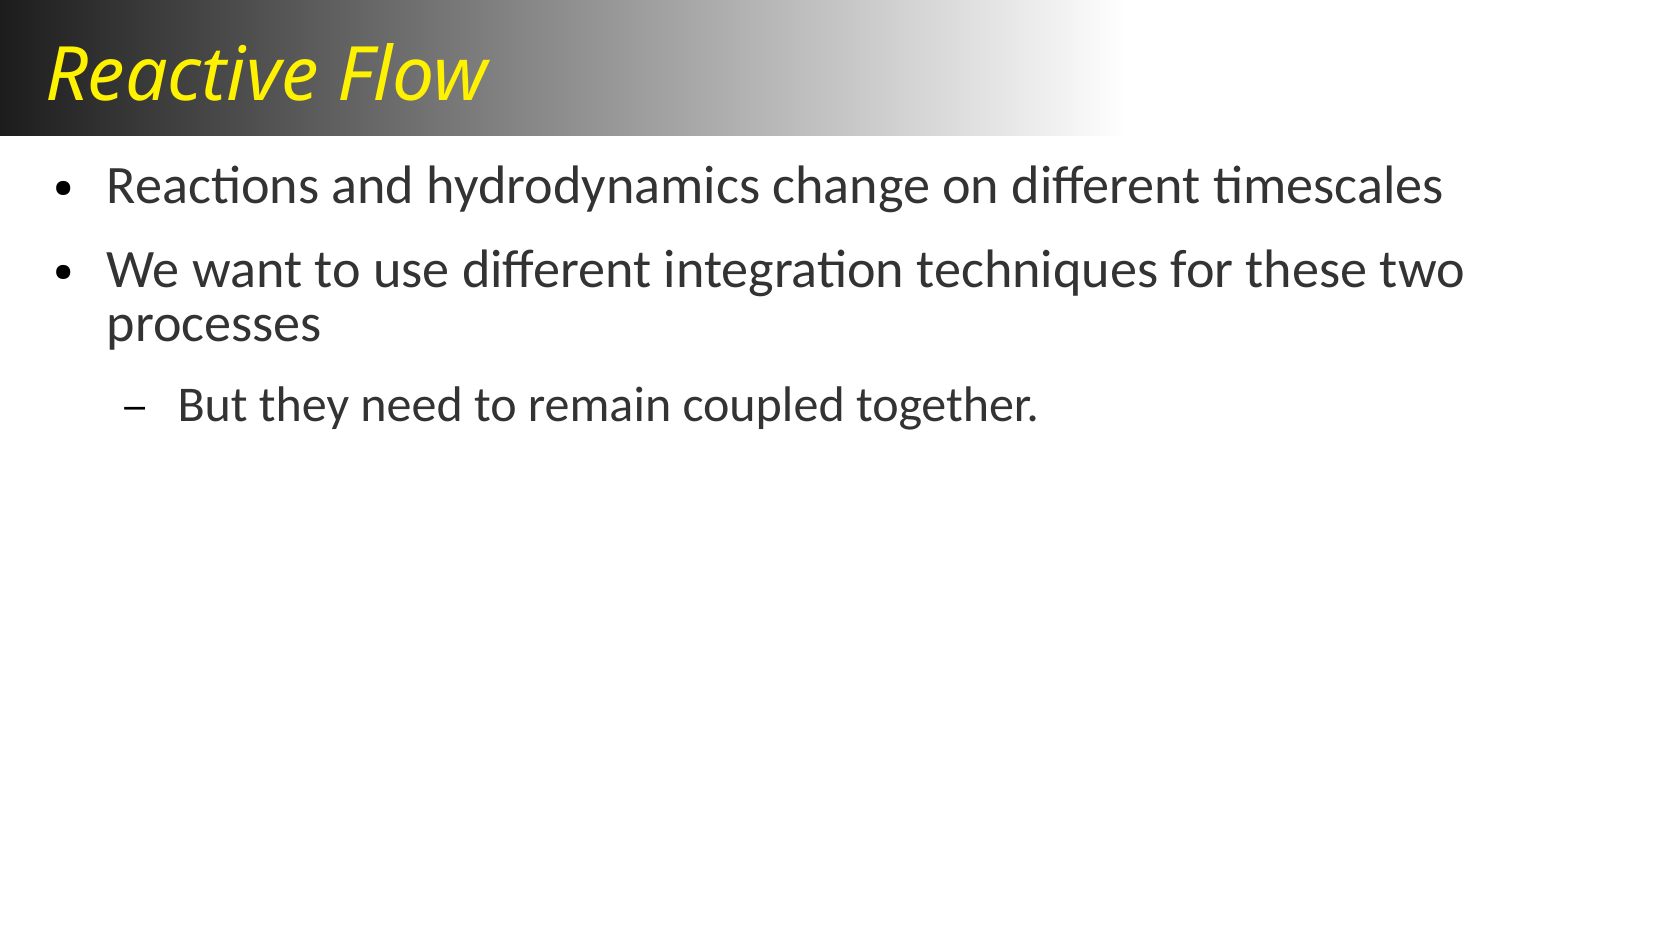

# Reactive Flow
Reactions and hydrodynamics change on different timescales
We want to use different integration techniques for these two processes
But they need to remain coupled together.